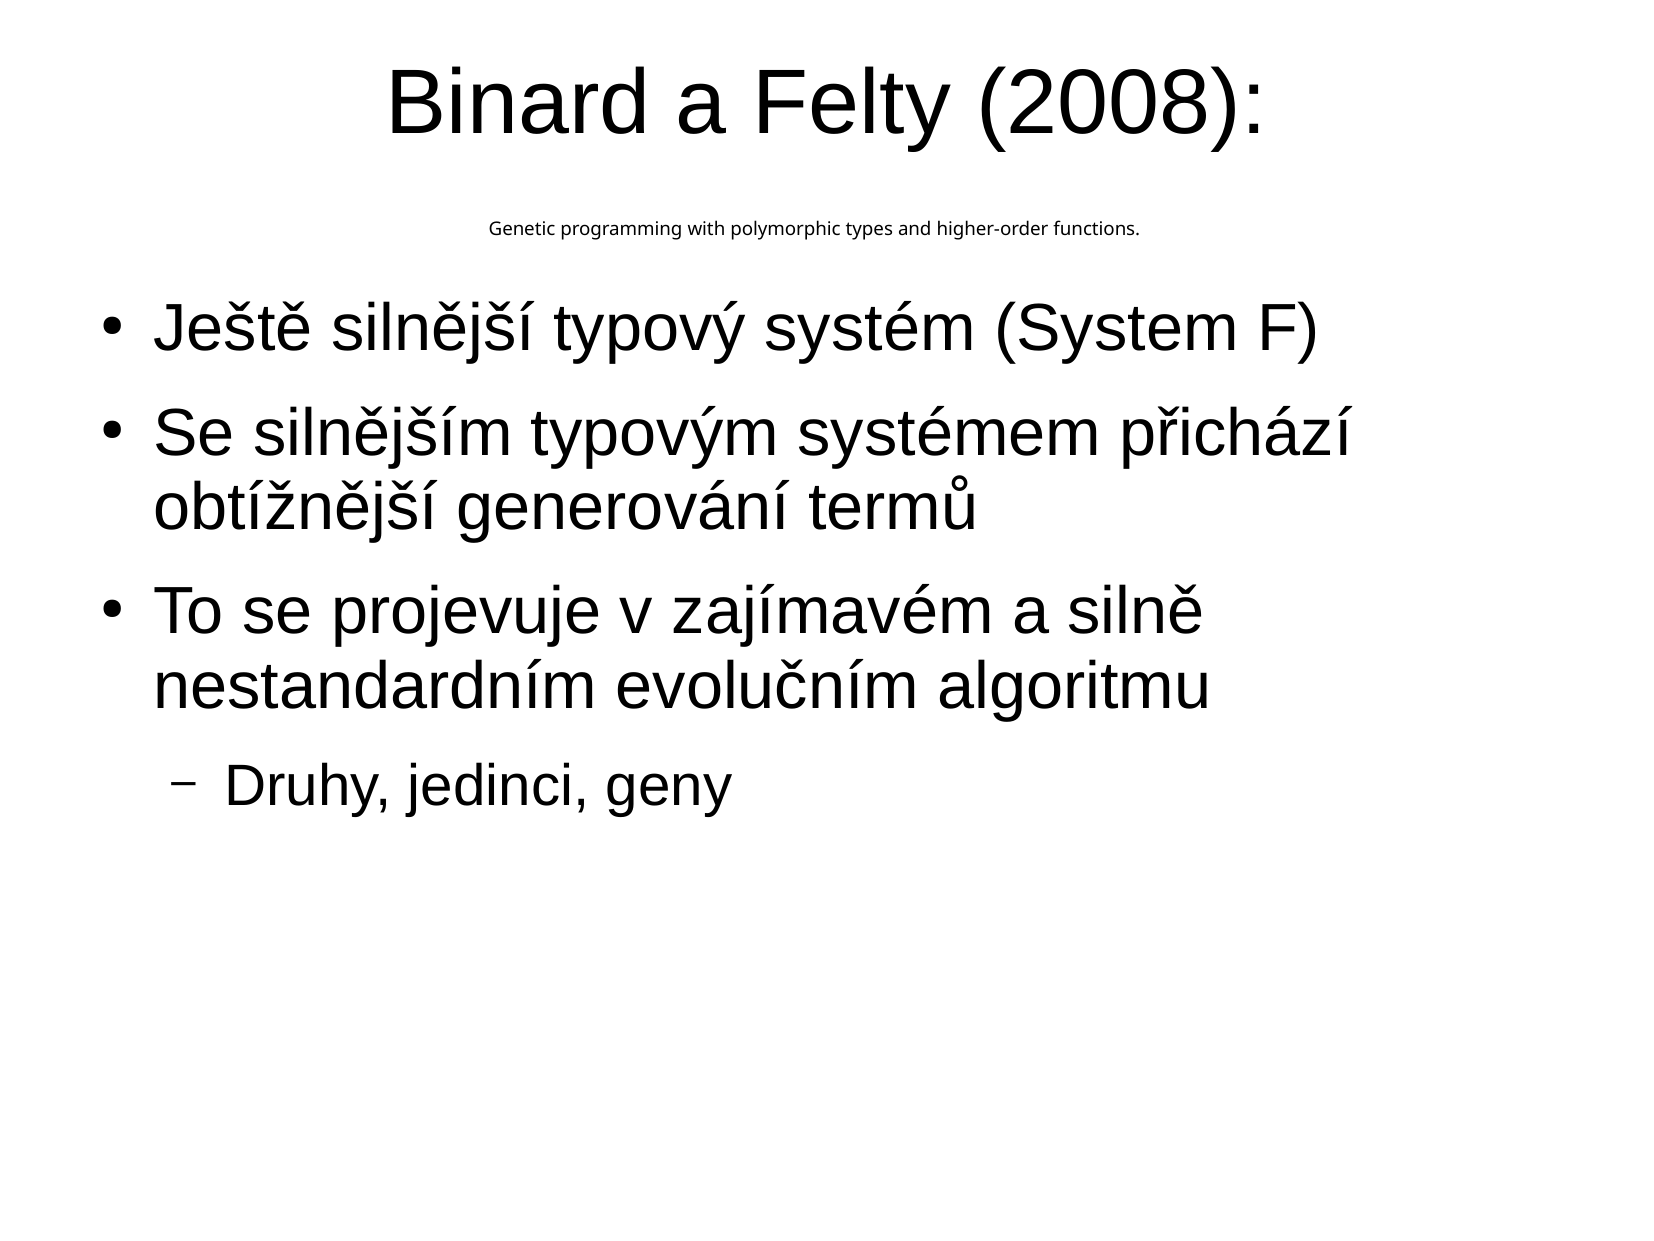

# Binard a Felty (2008): Genetic programming with polymorphic types and higher-order functions.
Ještě silnější typový systém (System F)
Se silnějším typovým systémem přichází obtížnější generování termů
To se projevuje v zajímavém a silně nestandardním evolučním algoritmu
Druhy, jedinci, geny